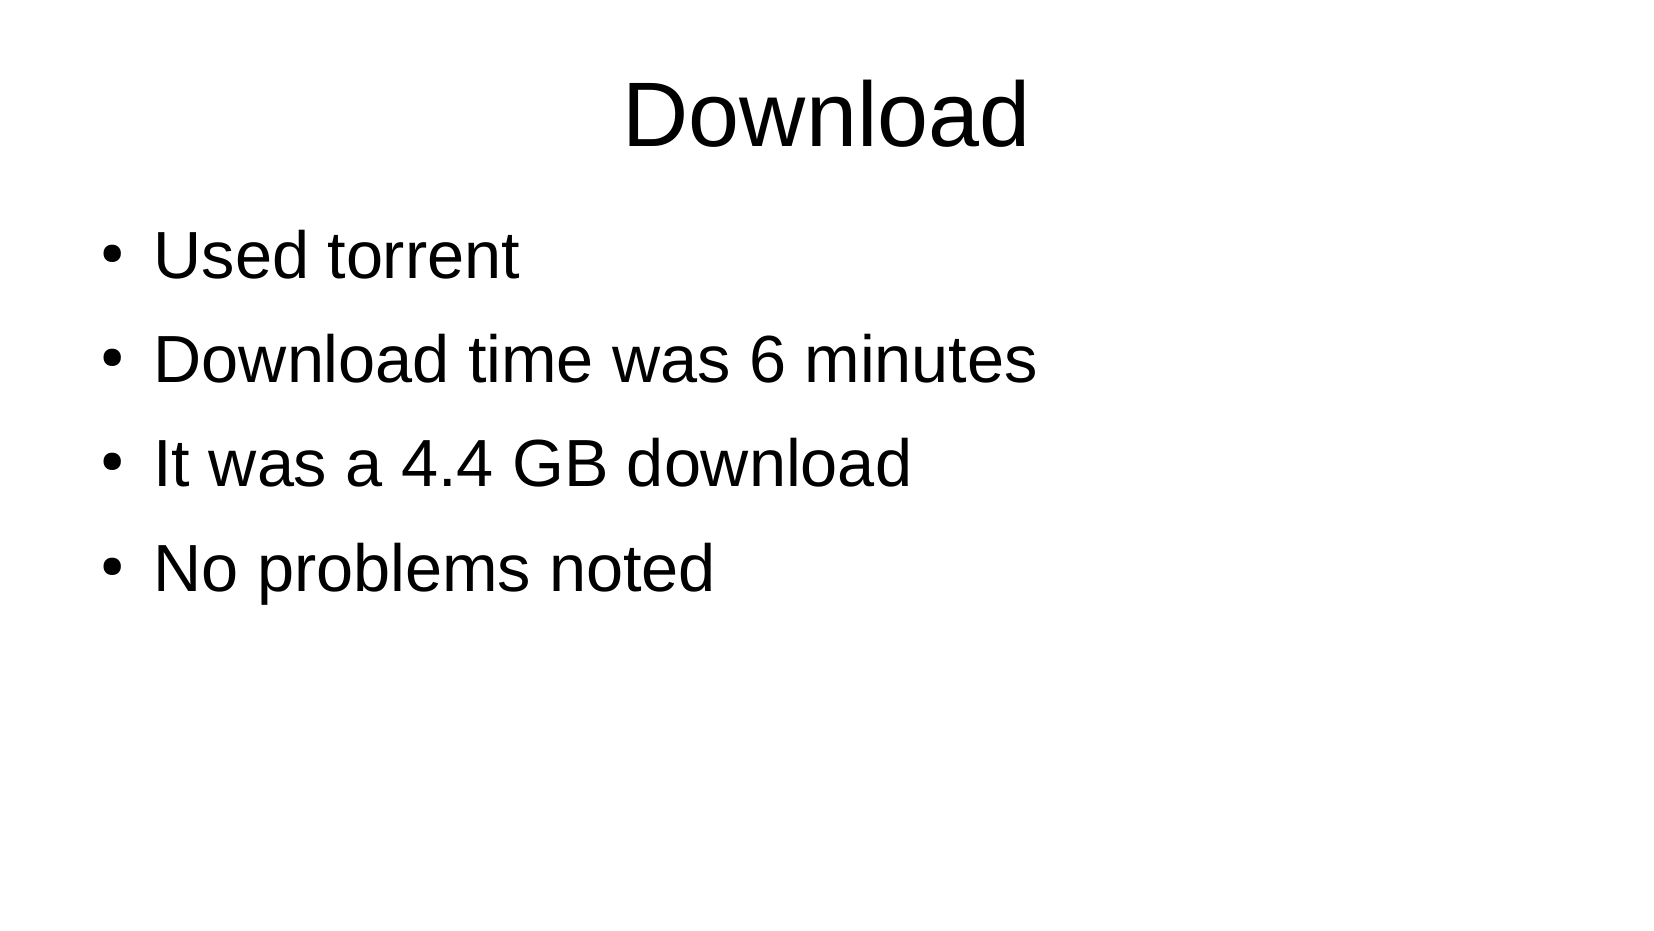

# Download
Used torrent
Download time was 6 minutes
It was a 4.4 GB download
No problems noted